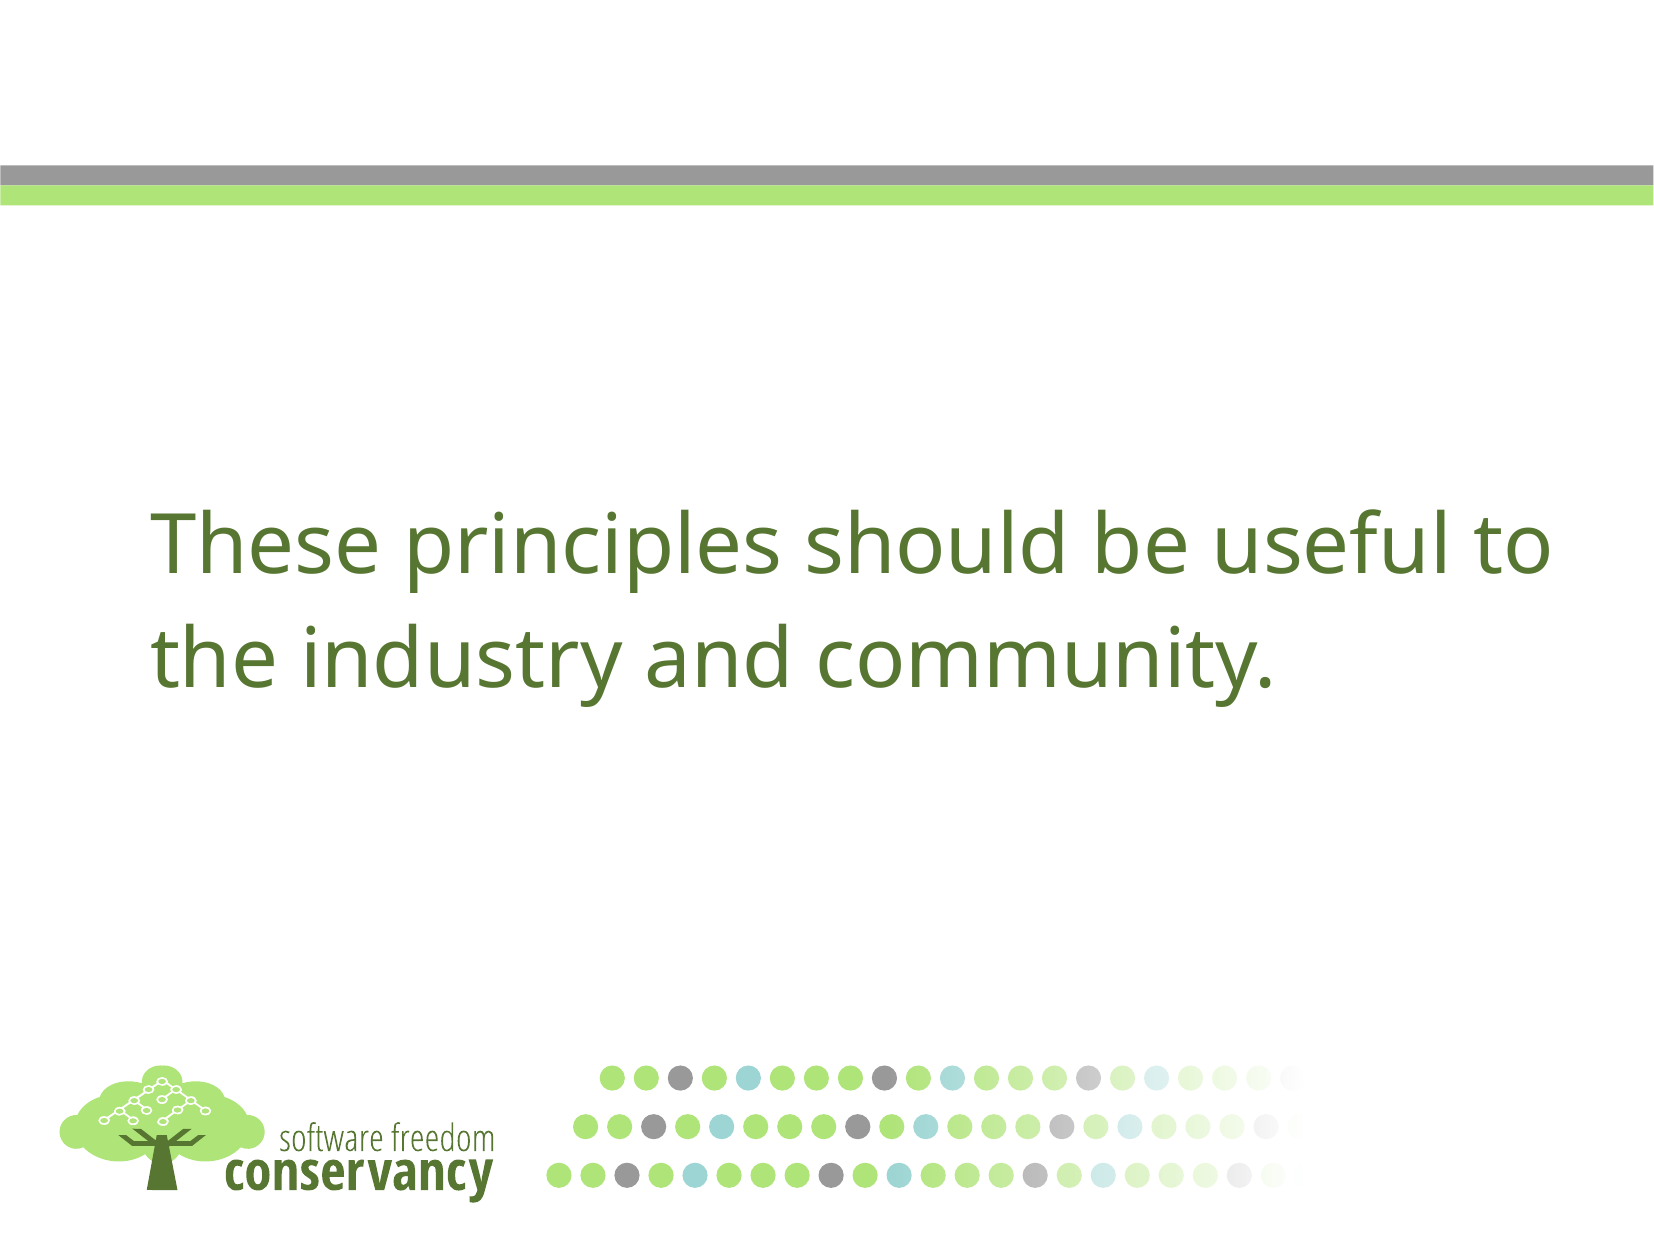

# These principles should be useful to the industry and community.